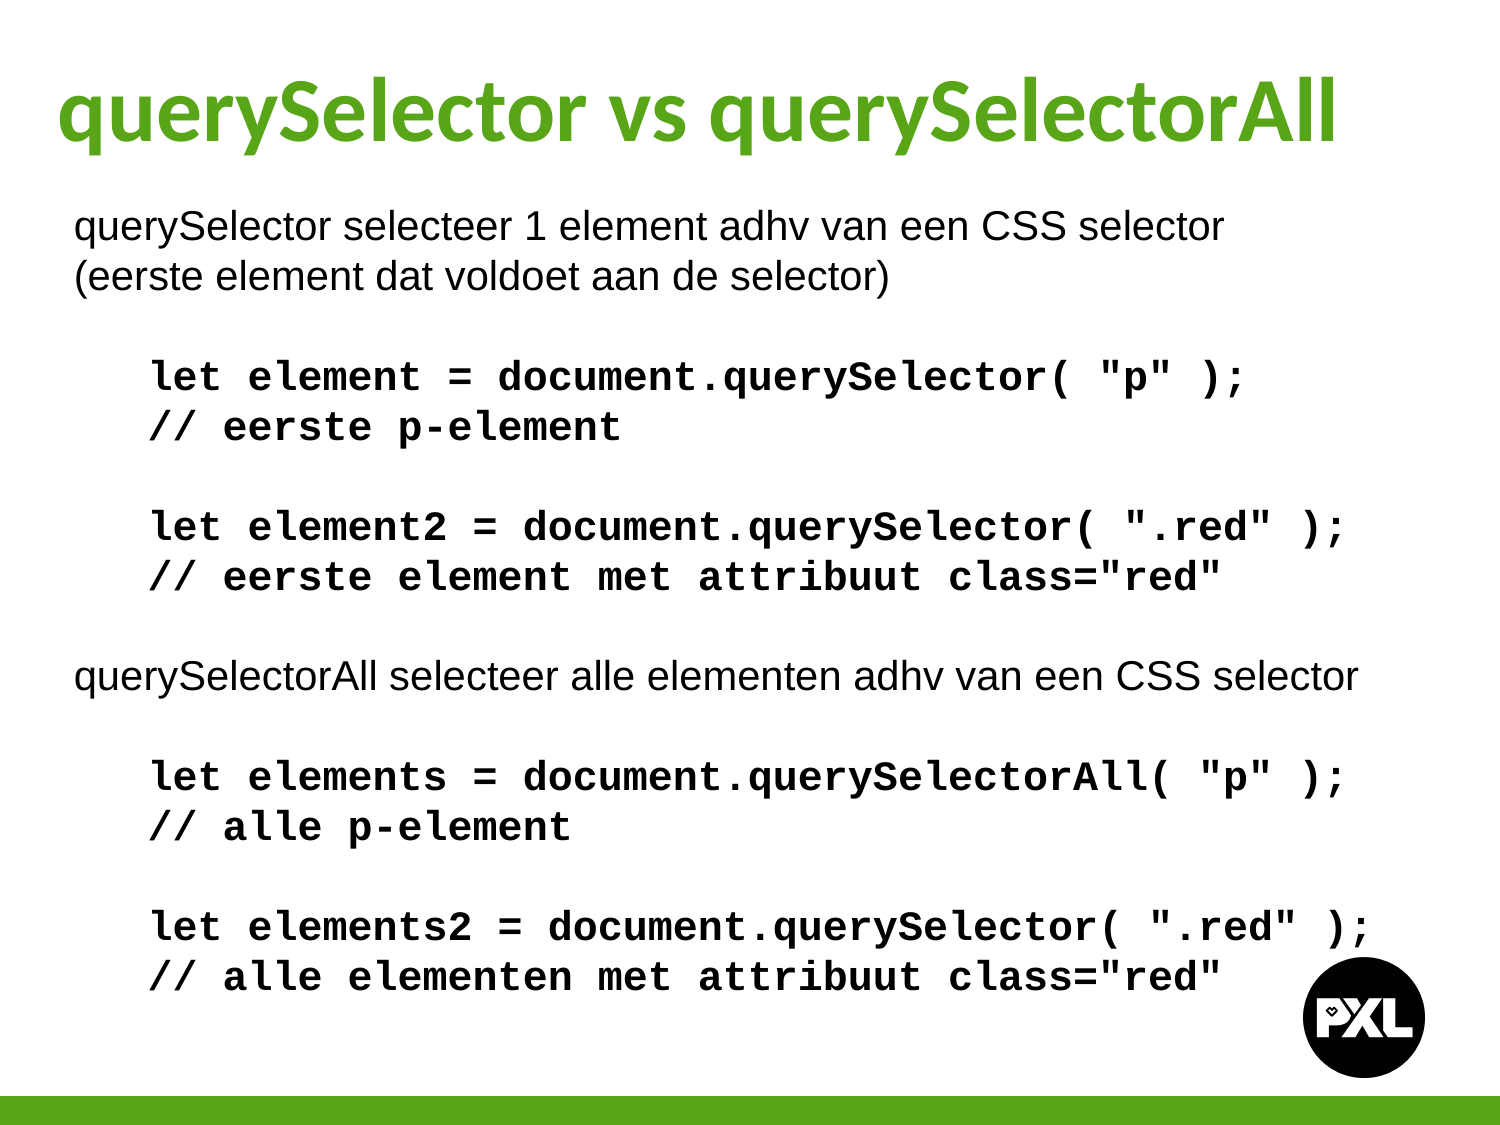

querySelector vs querySelectorAll
querySelector selecteer 1 element adhv van een CSS selector
(eerste element dat voldoet aan de selector)
	let element = document.querySelector( "p" );
	// eerste p-element
	let element2 = document.querySelector( ".red" );
	// eerste element met attribuut class="red"
querySelectorAll selecteer alle elementen adhv van een CSS selector
	let elements = document.querySelectorAll( "p" );
	// alle p-element
	let elements2 = document.querySelector( ".red" );
	// alle elementen met attribuut class="red"